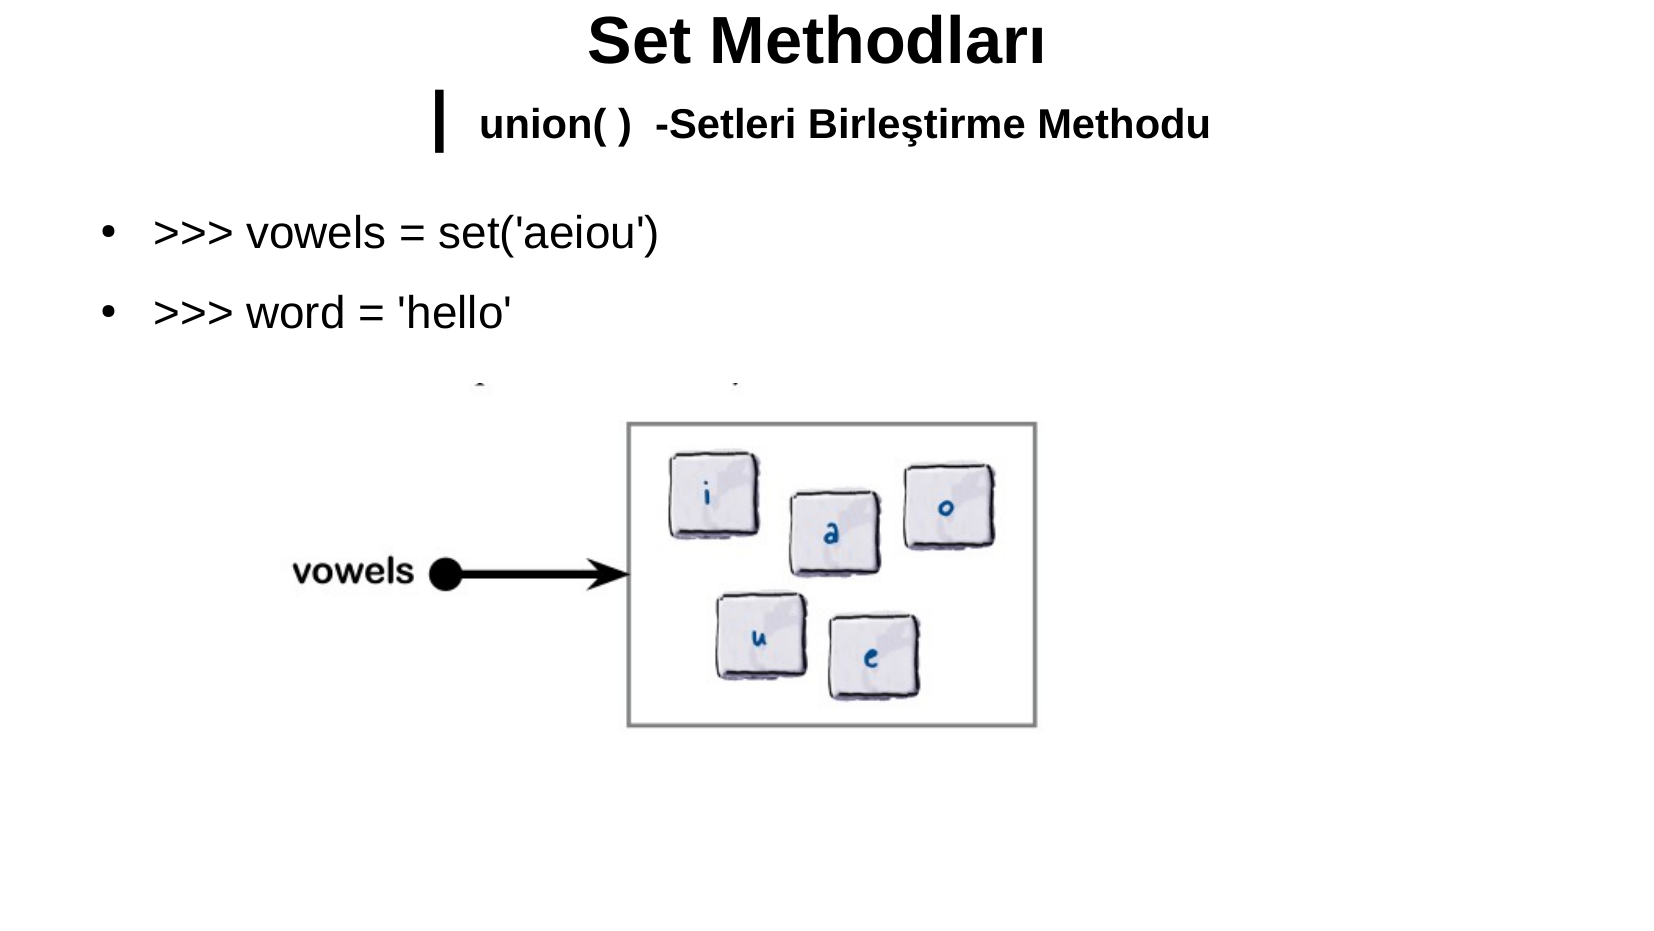

# Set Methodları | union( ) -Setleri Birleştirme Methodu
>>> vowels = set('aeiou')
>>> word = 'hello'